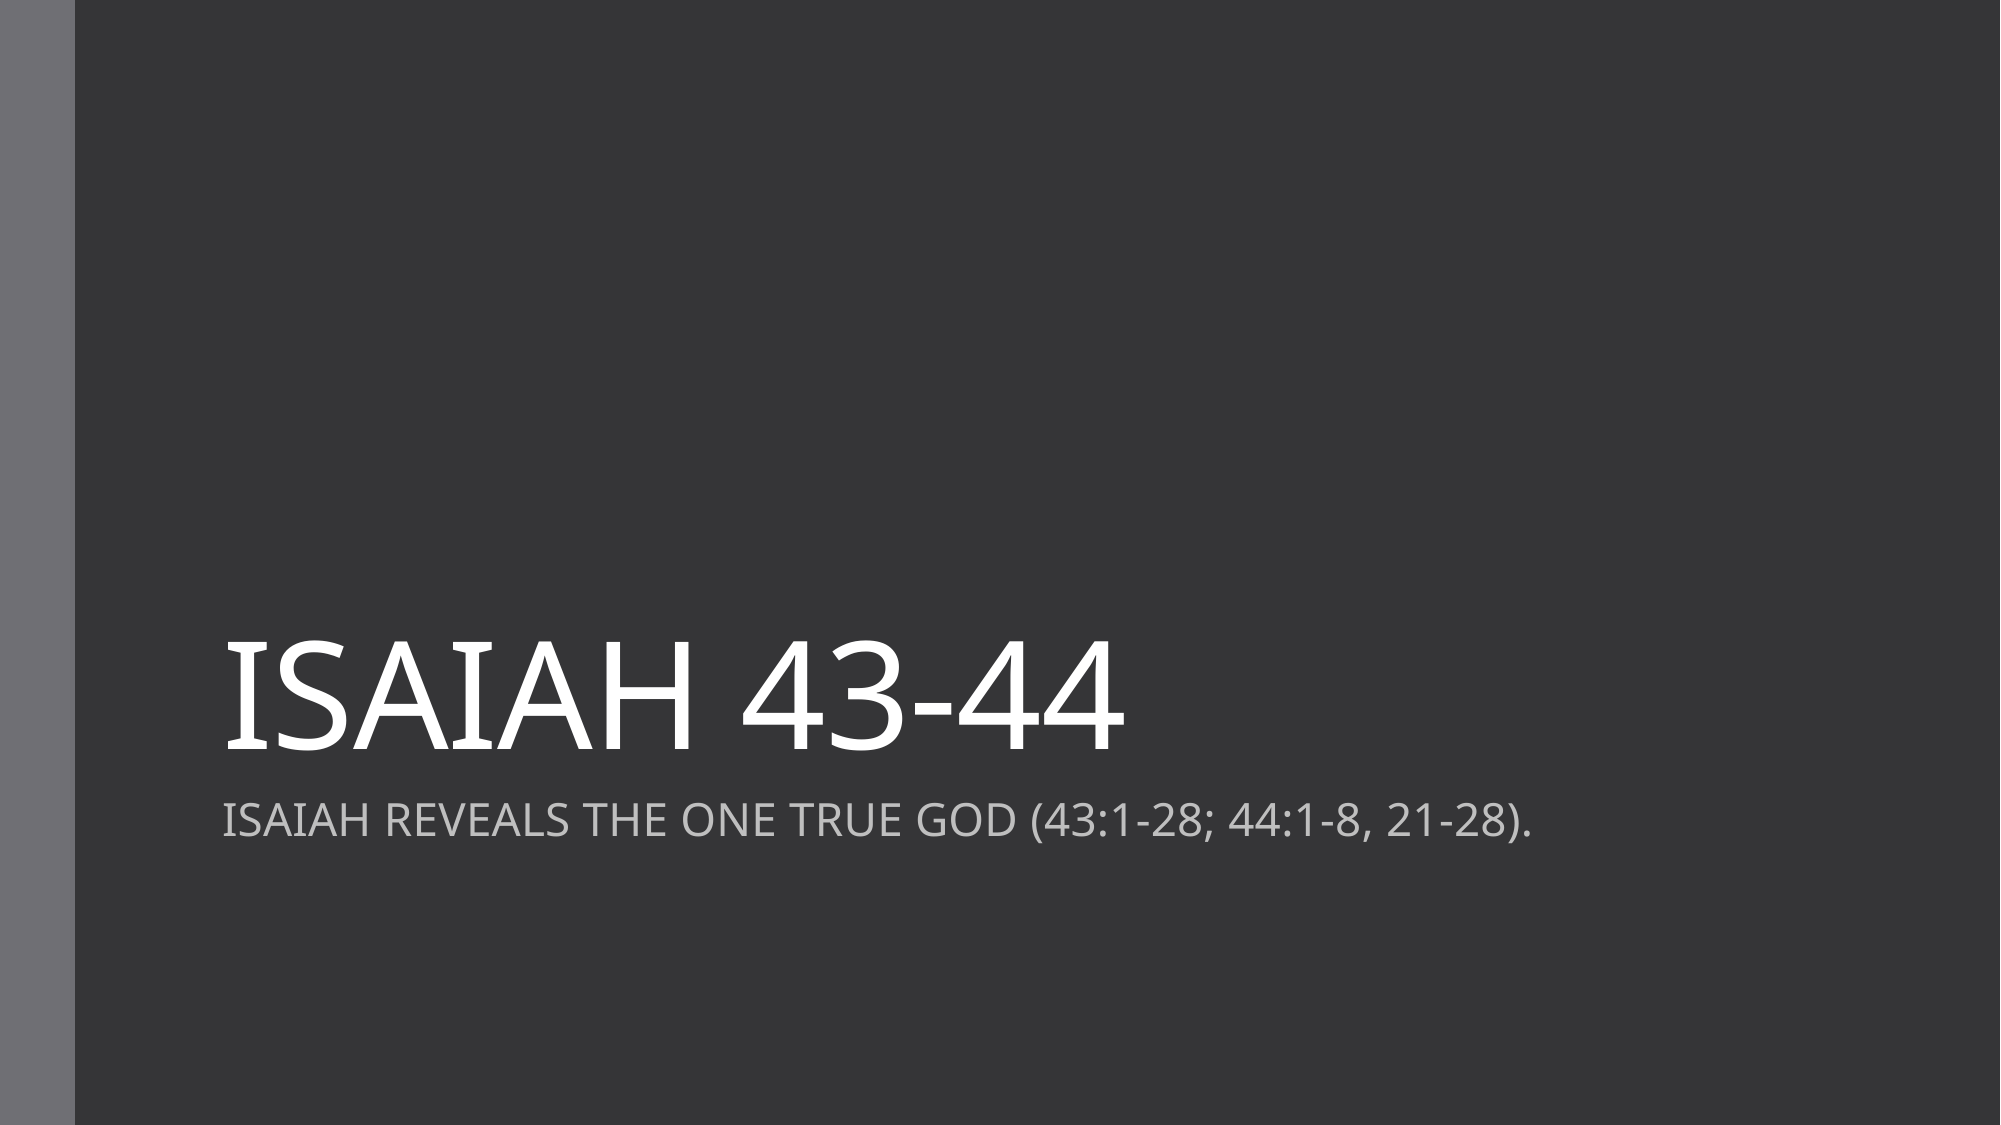

# ISAIAH 43-44
ISAIAH REVEALS THE ONE TRUE GOD (43:1-28; 44:1-8, 21-28).